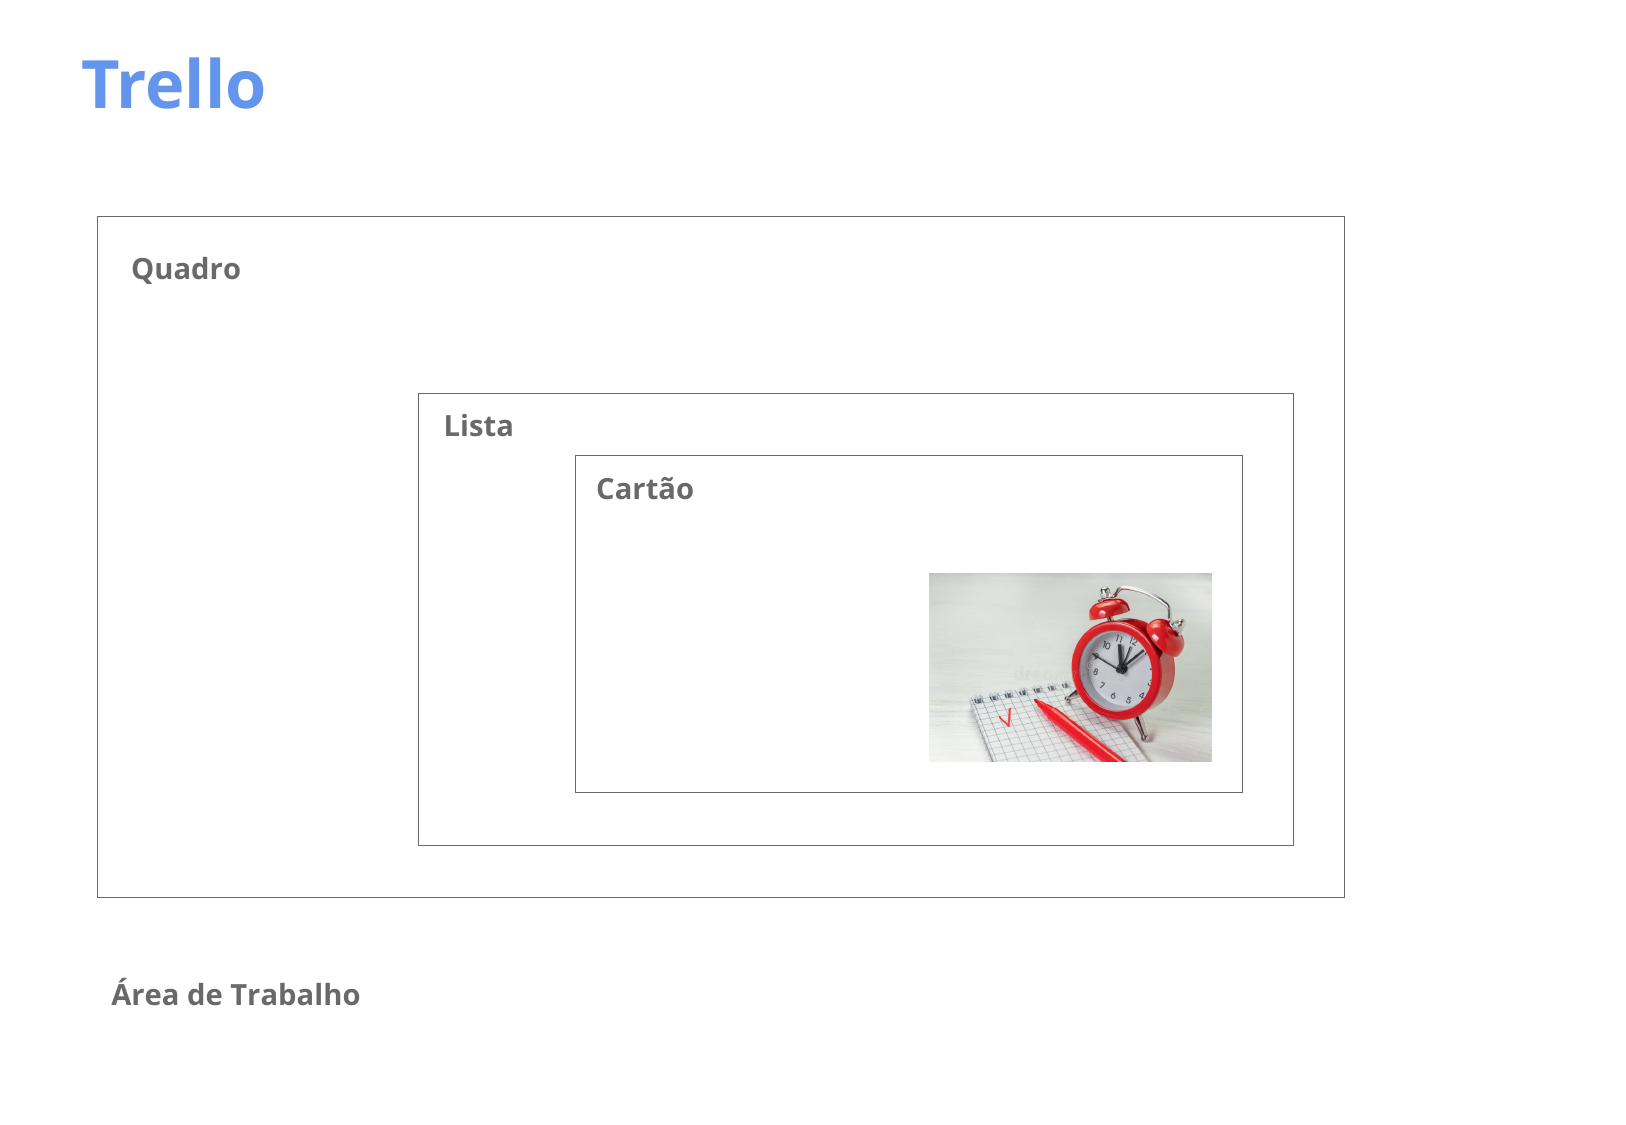

# Trello
Quadro
Lista
Cartão
Área de Trabalho